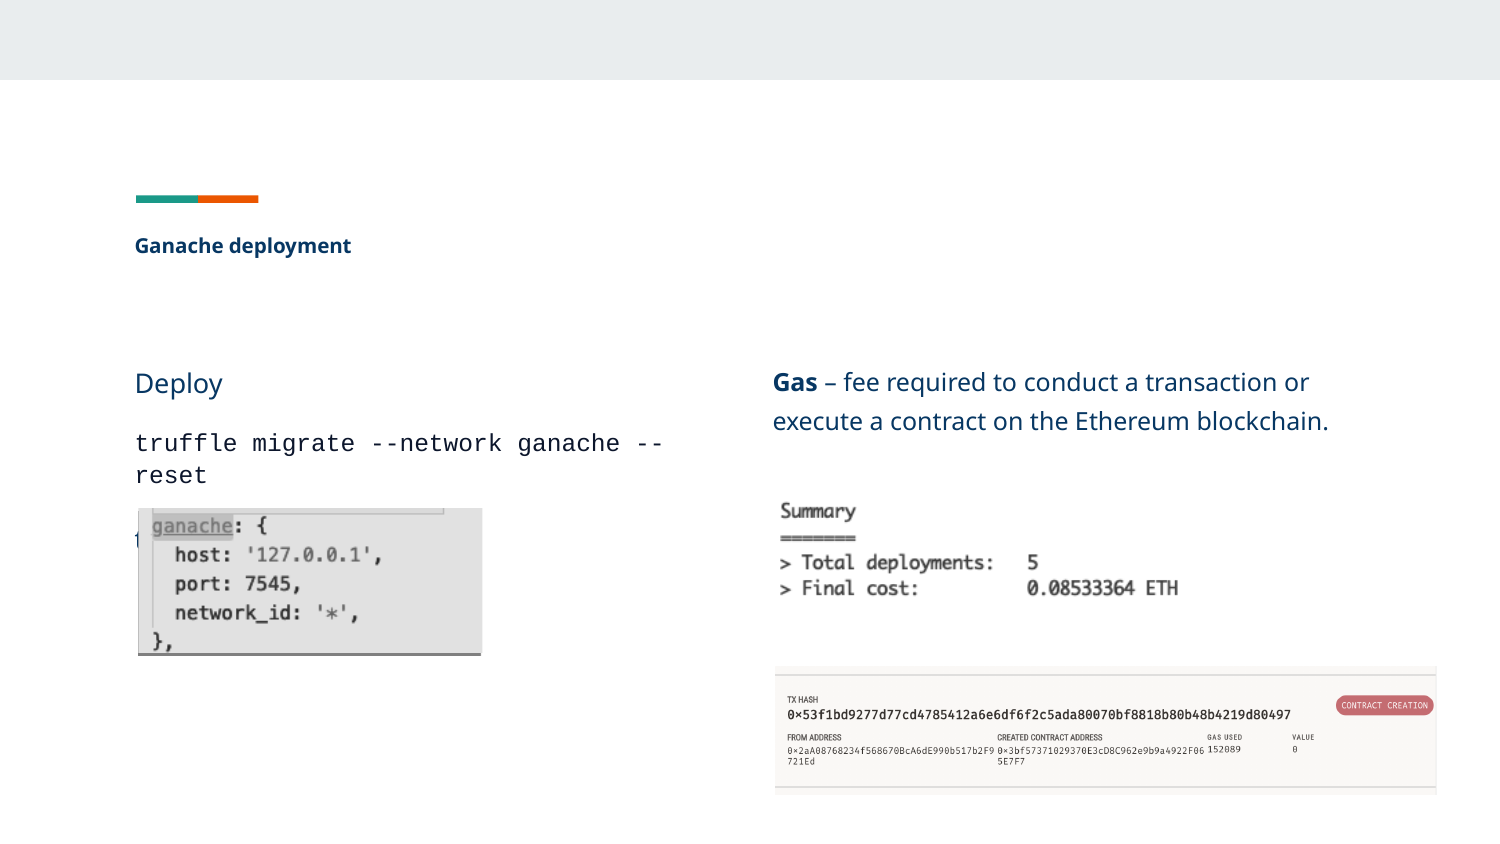

# Ganache deployment
Deploy
truffle migrate --network ganache --reset
truffle-config.js
Gas – fee required to conduct a transaction or execute a contract on the Ethereum blockchain.